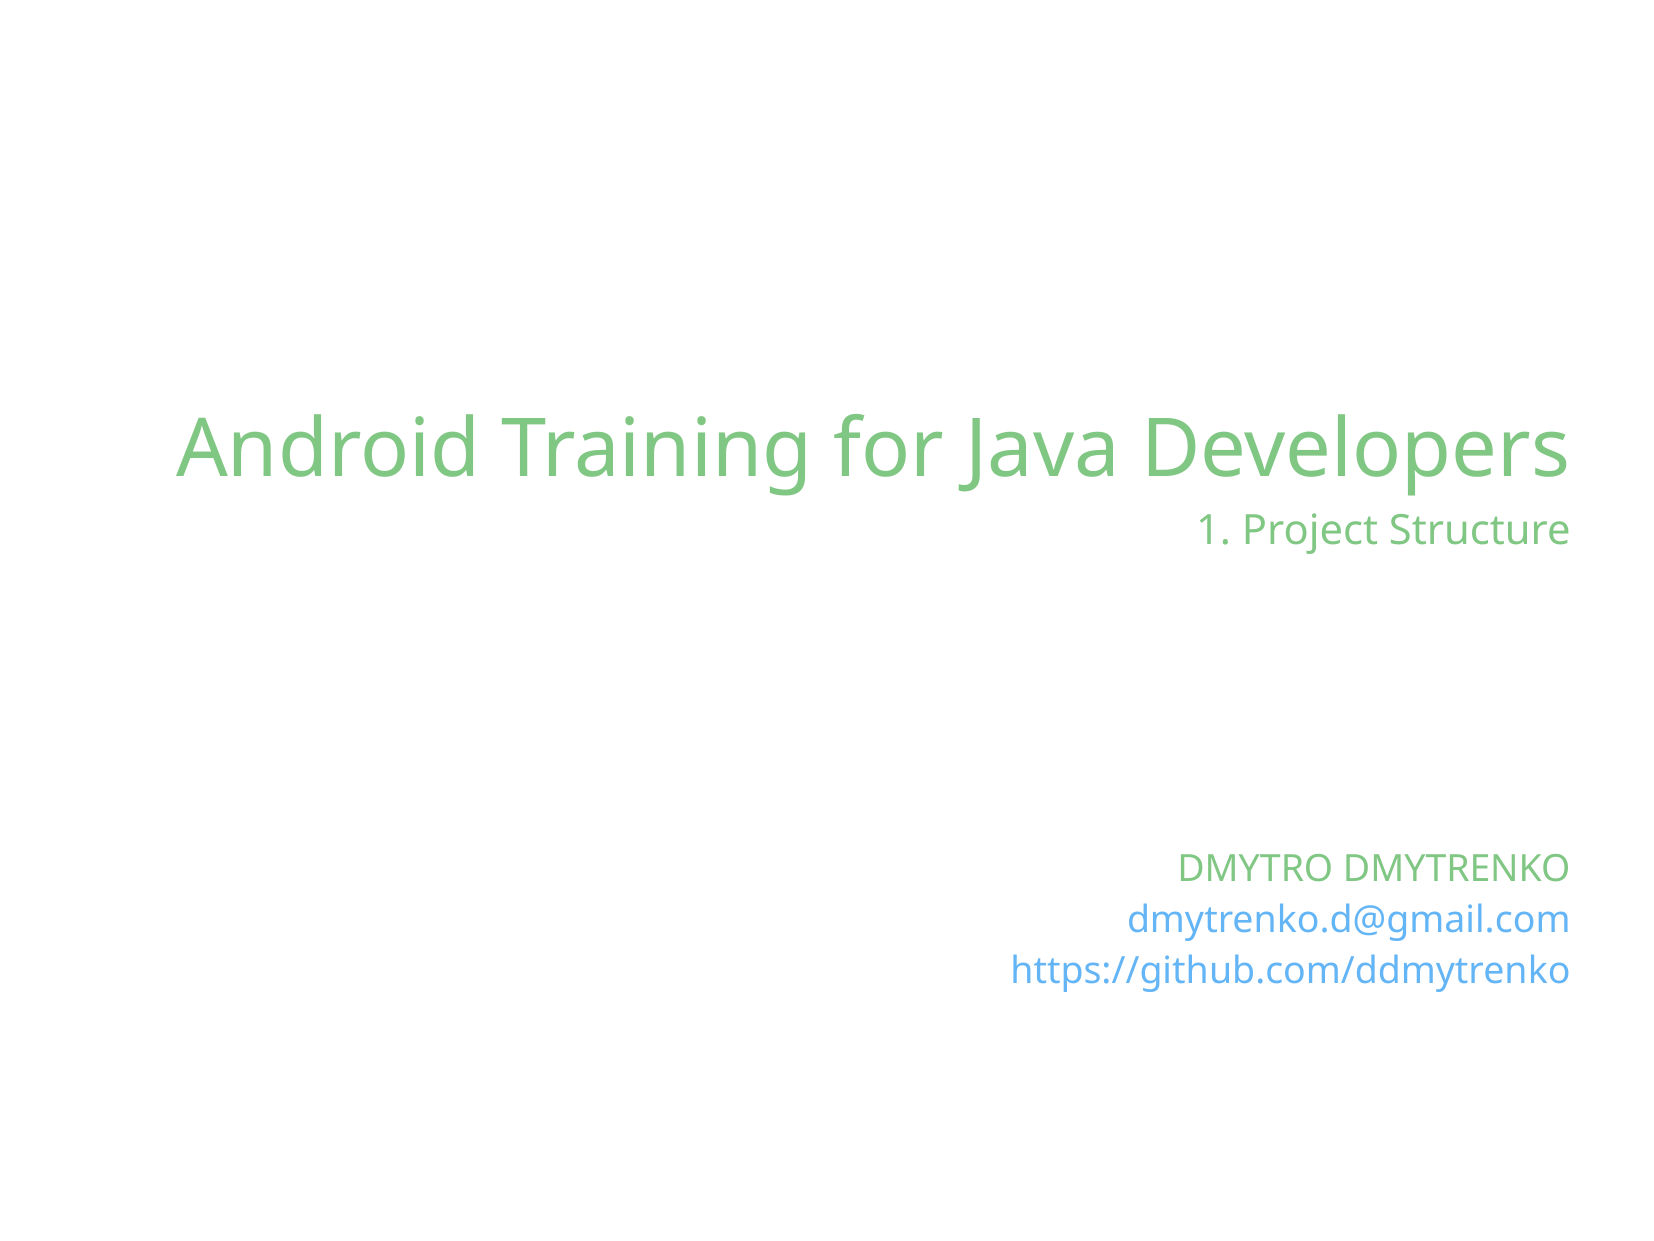

# Android Training for Java Developers 1. Project Structure DMYTRO DMYTRENKO dmytrenko.d@gmail.com https://github.com/ddmytrenko